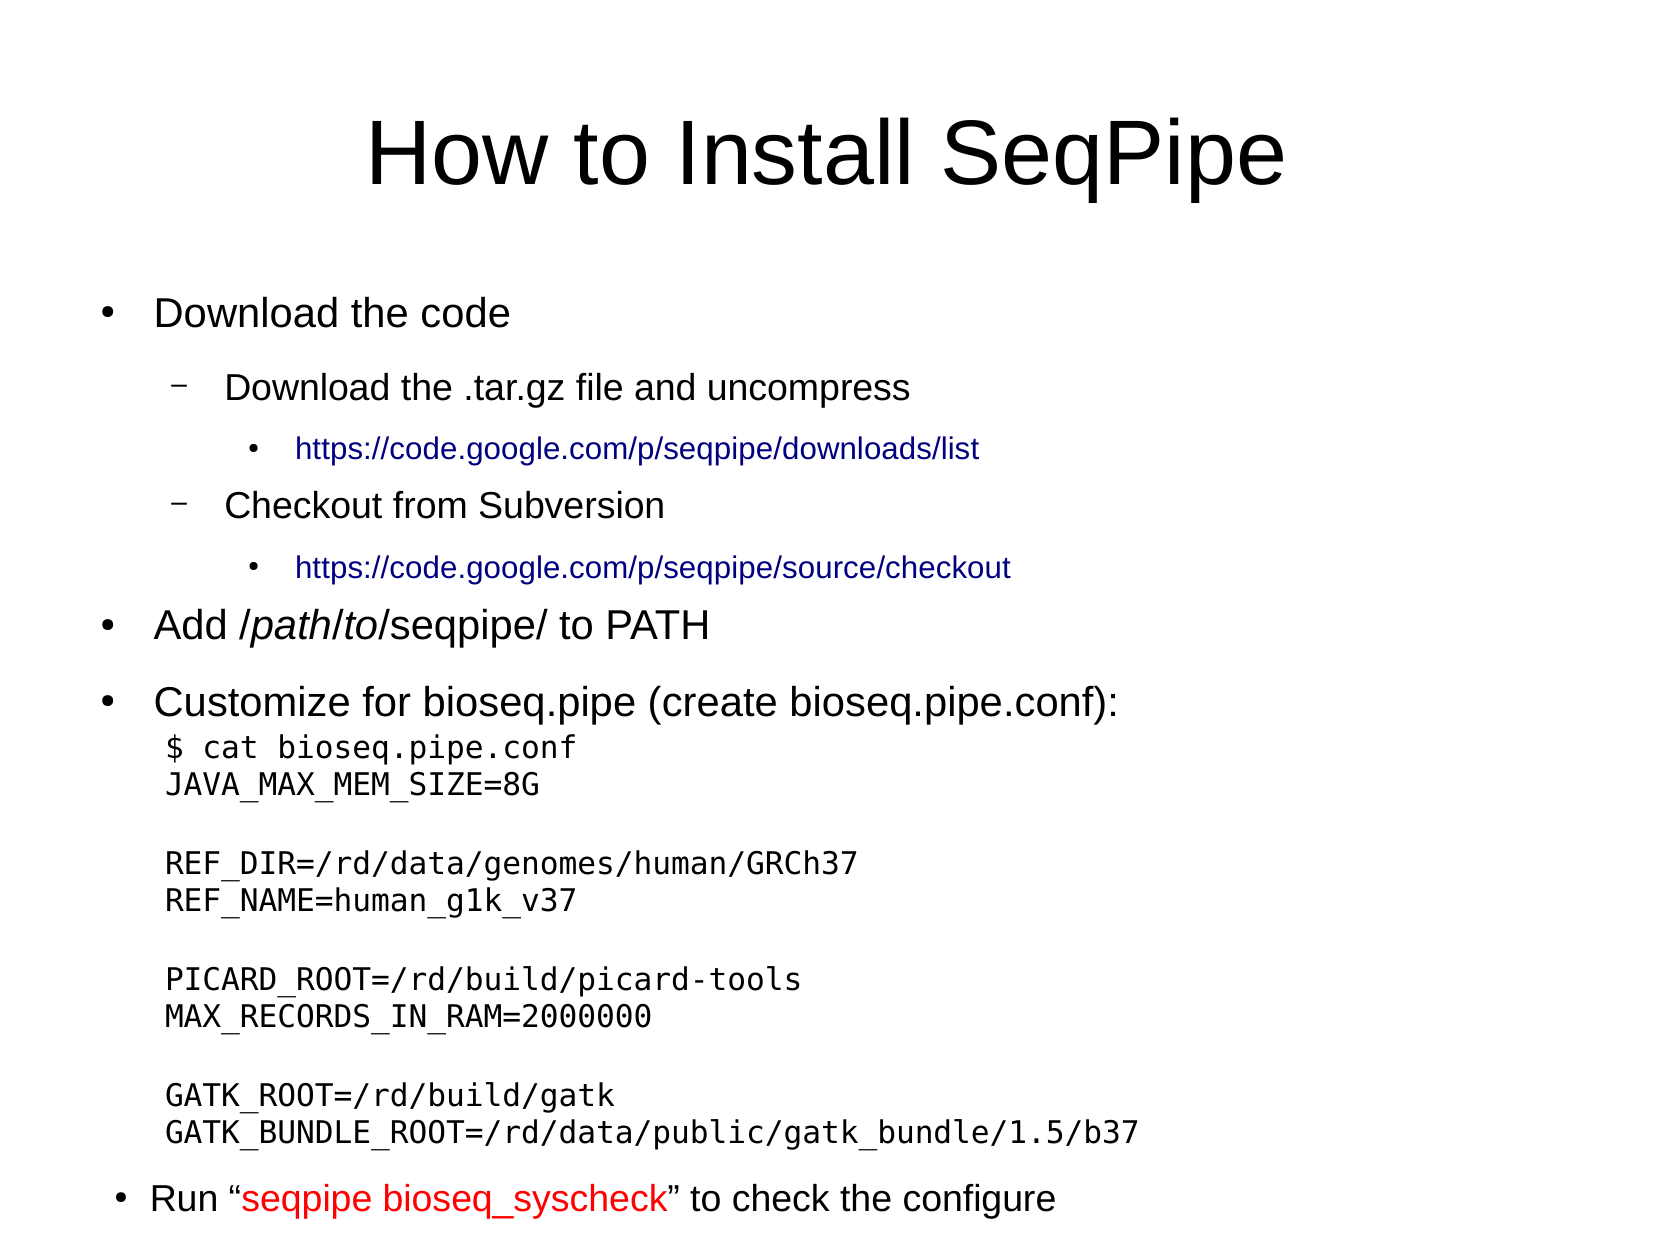

# How to Install SeqPipe
Download the code
Download the .tar.gz file and uncompress
https://code.google.com/p/seqpipe/downloads/list
Checkout from Subversion
https://code.google.com/p/seqpipe/source/checkout
Add /path/to/seqpipe/ to PATH
Customize for bioseq.pipe (create bioseq.pipe.conf):
$ cat bioseq.pipe.conf
JAVA_MAX_MEM_SIZE=8G
REF_DIR=/rd/data/genomes/human/GRCh37
REF_NAME=human_g1k_v37
PICARD_ROOT=/rd/build/picard-tools
MAX_RECORDS_IN_RAM=2000000
GATK_ROOT=/rd/build/gatk
GATK_BUNDLE_ROOT=/rd/data/public/gatk_bundle/1.5/b37
Run “seqpipe bioseq_syscheck” to check the configure